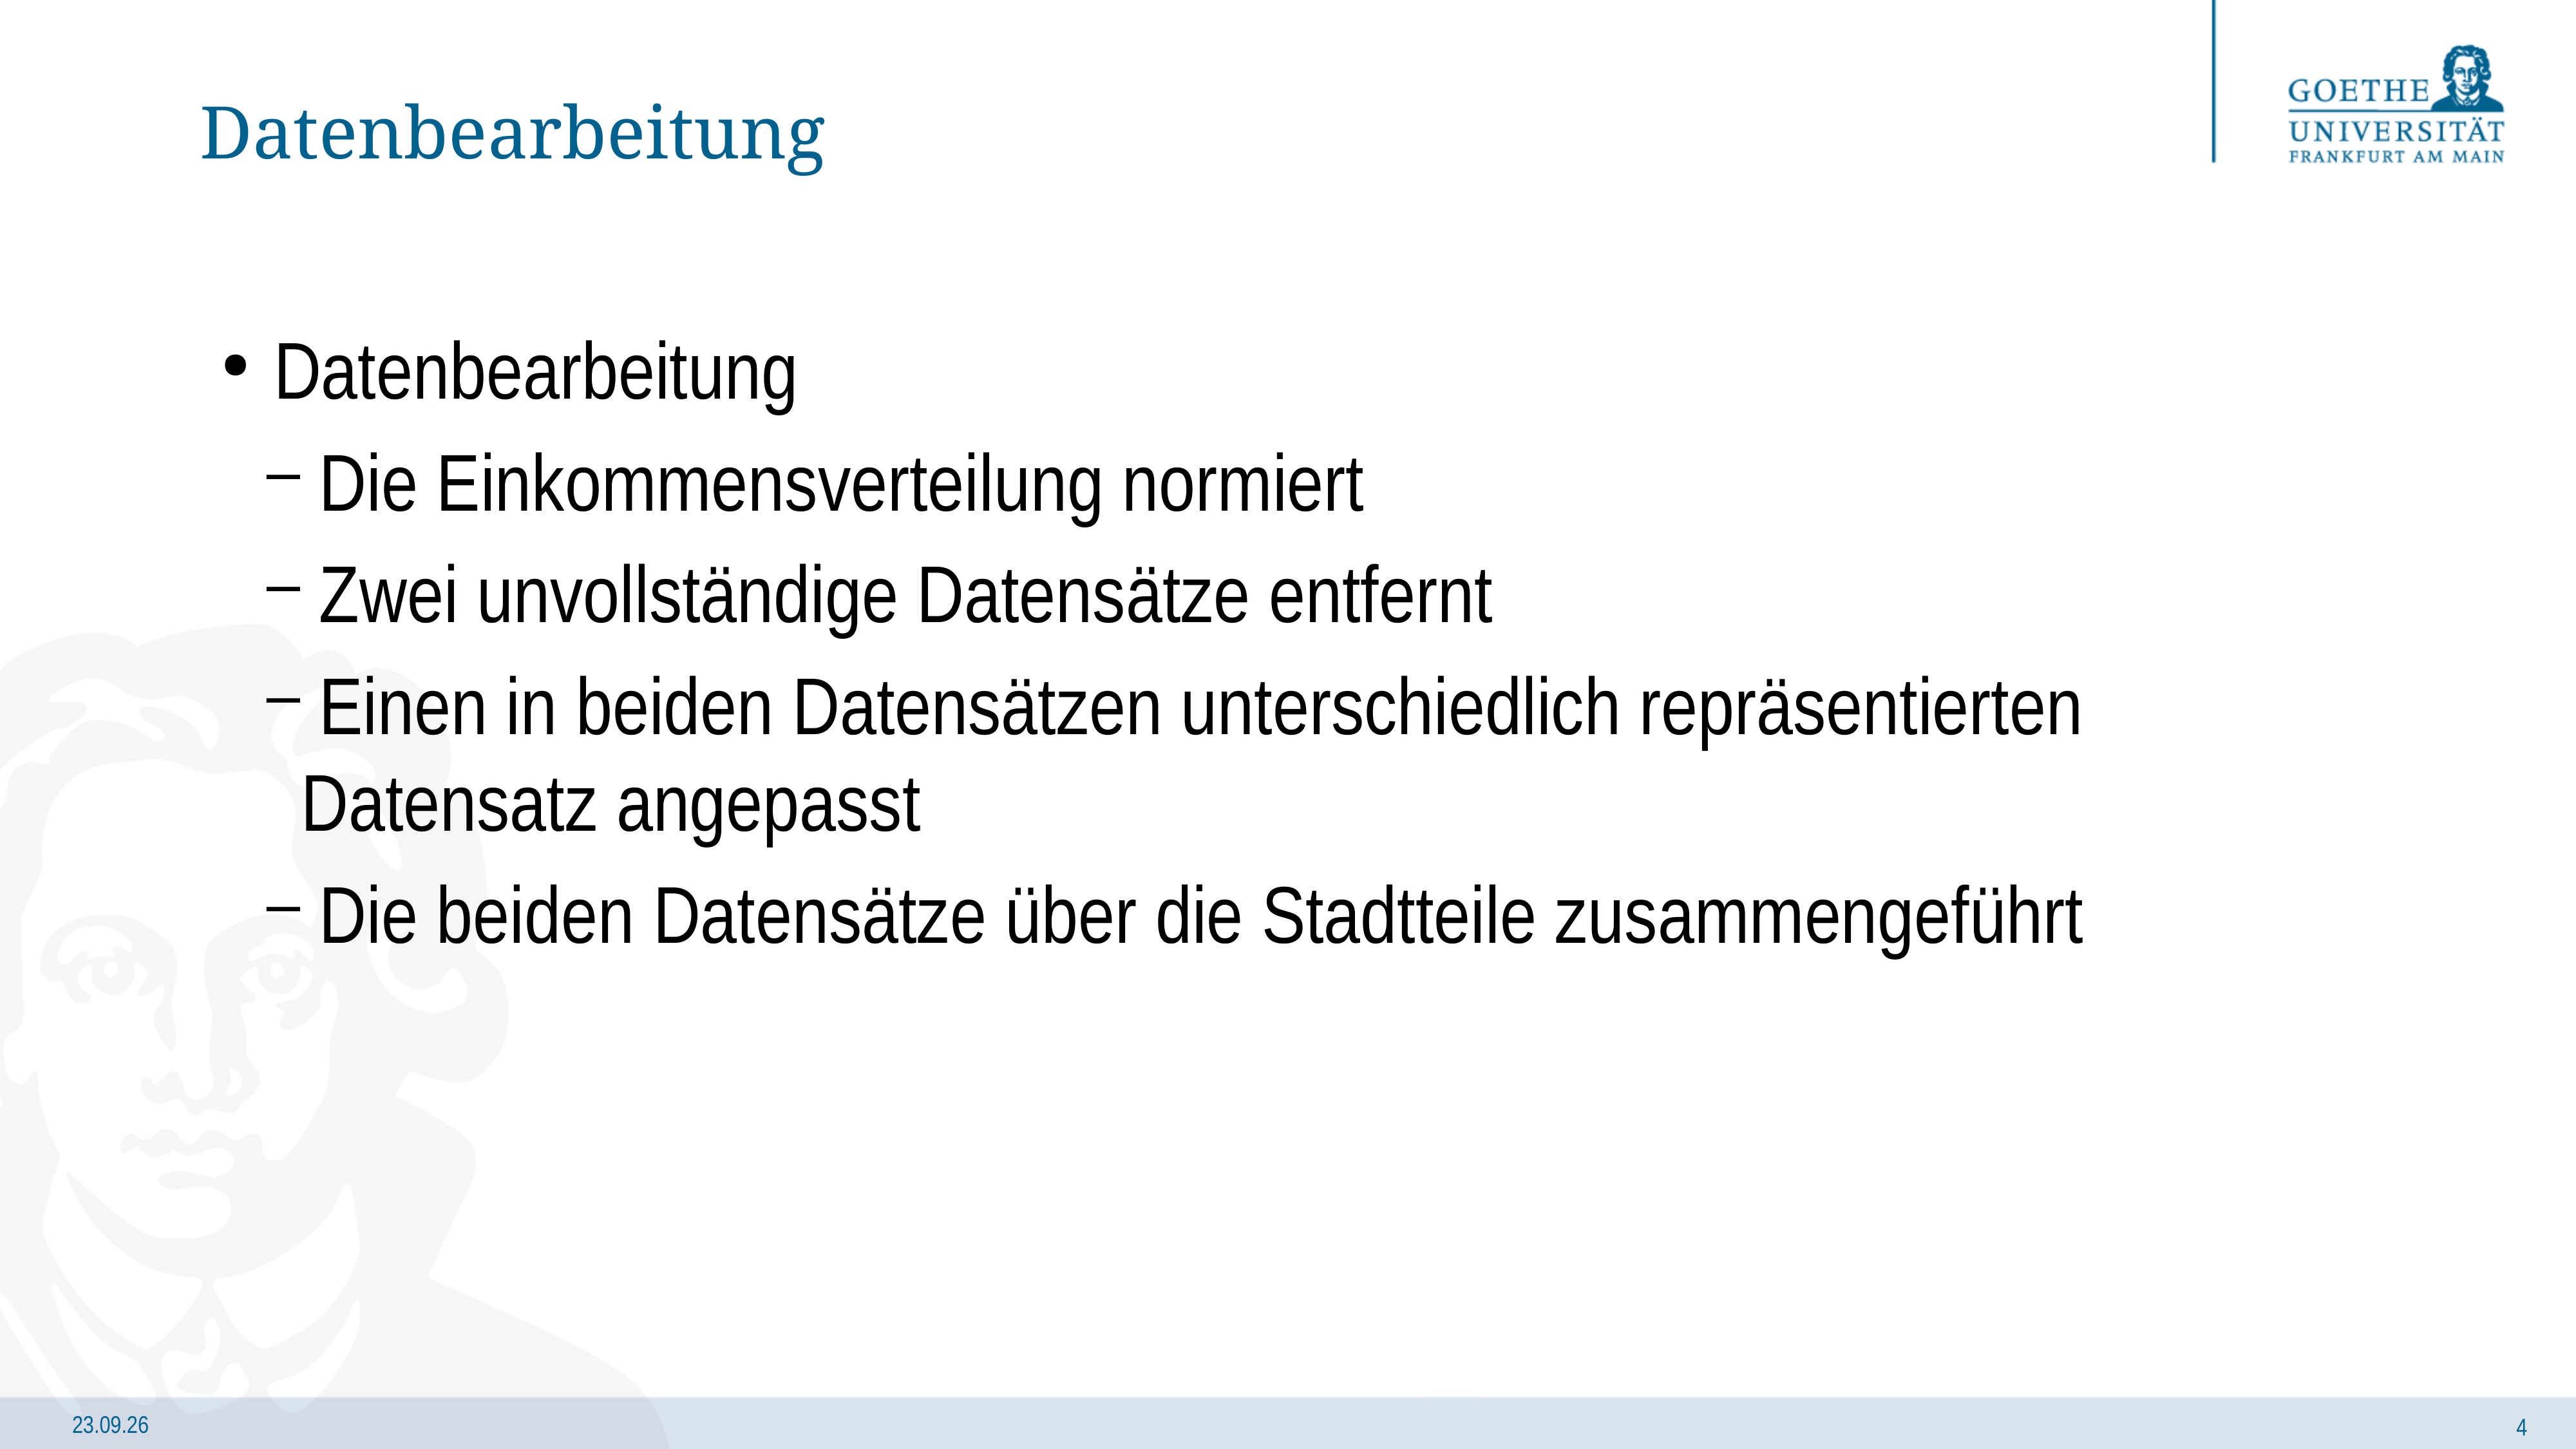

# Datenbearbeitung
 Datenbearbeitung
 Die Einkommensverteilung normiert
 Zwei unvollständige Datensätze entfernt
 Einen in beiden Datensätzen unterschiedlich repräsentierten 		 Datensatz angepasst
 Die beiden Datensätze über die Stadtteile zusammengeführt